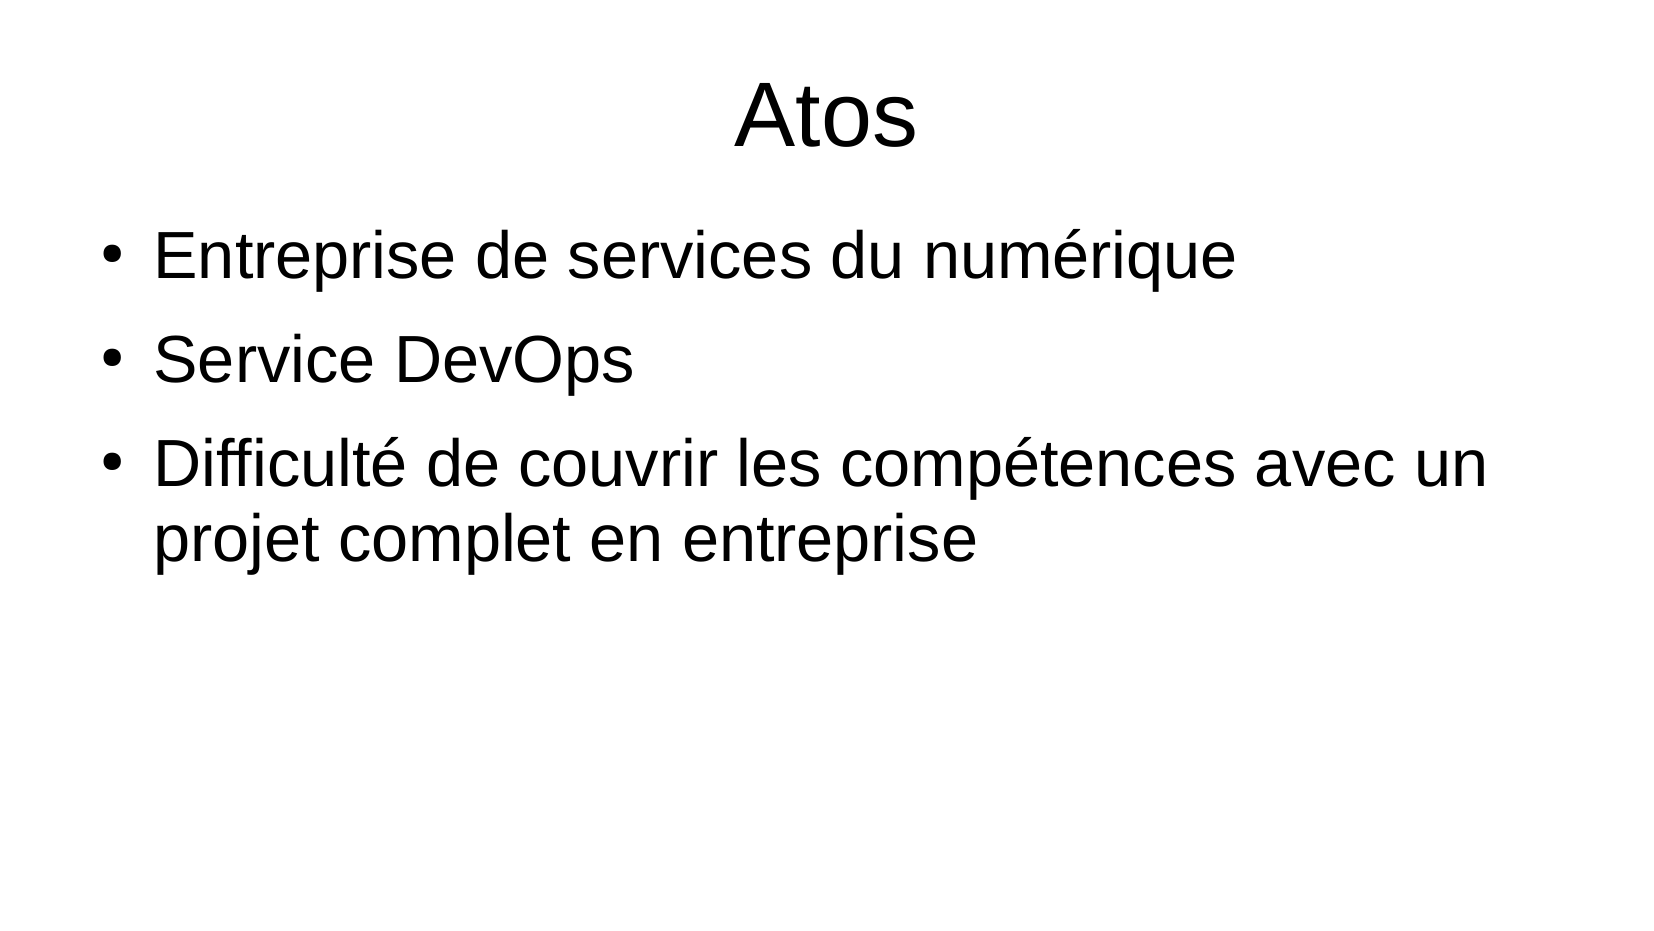

# Atos
Entreprise de services du numérique
Service DevOps
Difficulté de couvrir les compétences avec un projet complet en entreprise